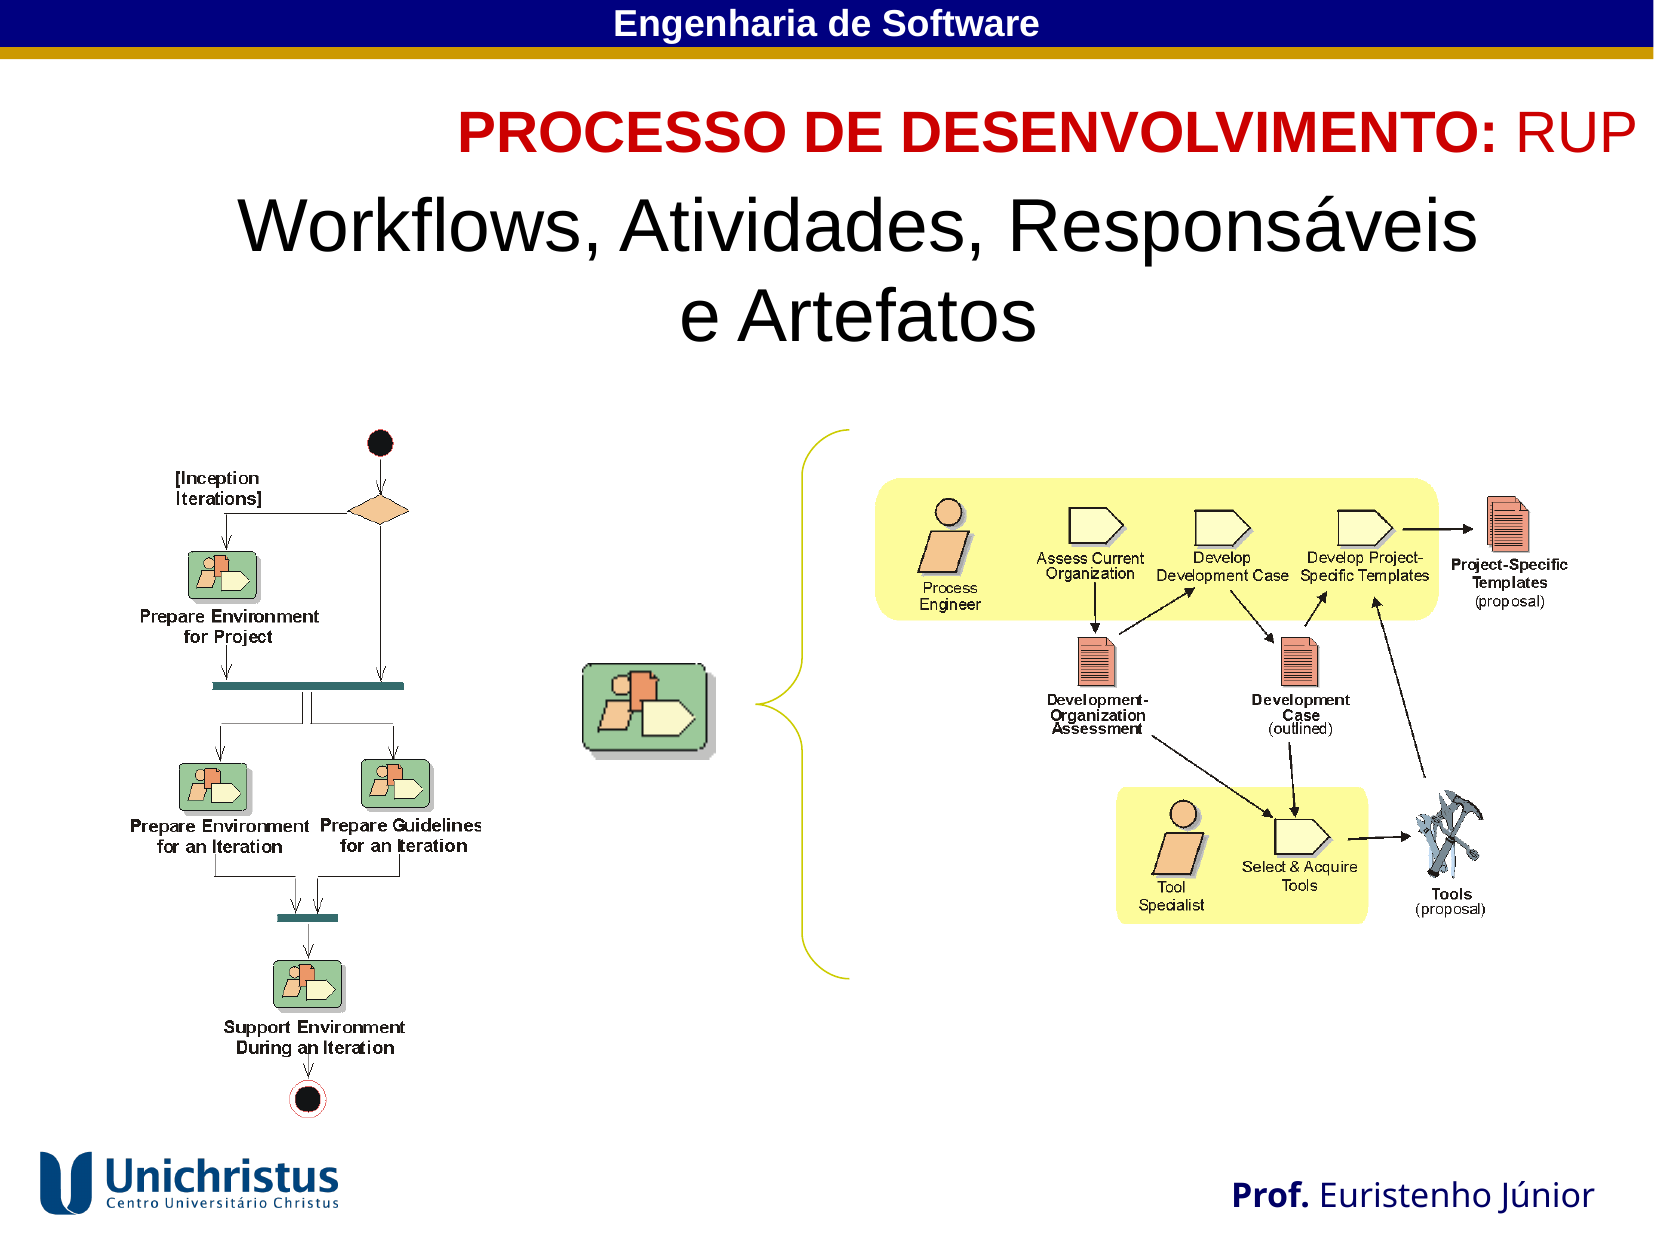

Engenharia de Software
PROCESSO DE DESENVOLVIMENTO: RUP
# Workflows, Atividades, Responsáveis e Artefatos
Prof. Euristenho Júnior